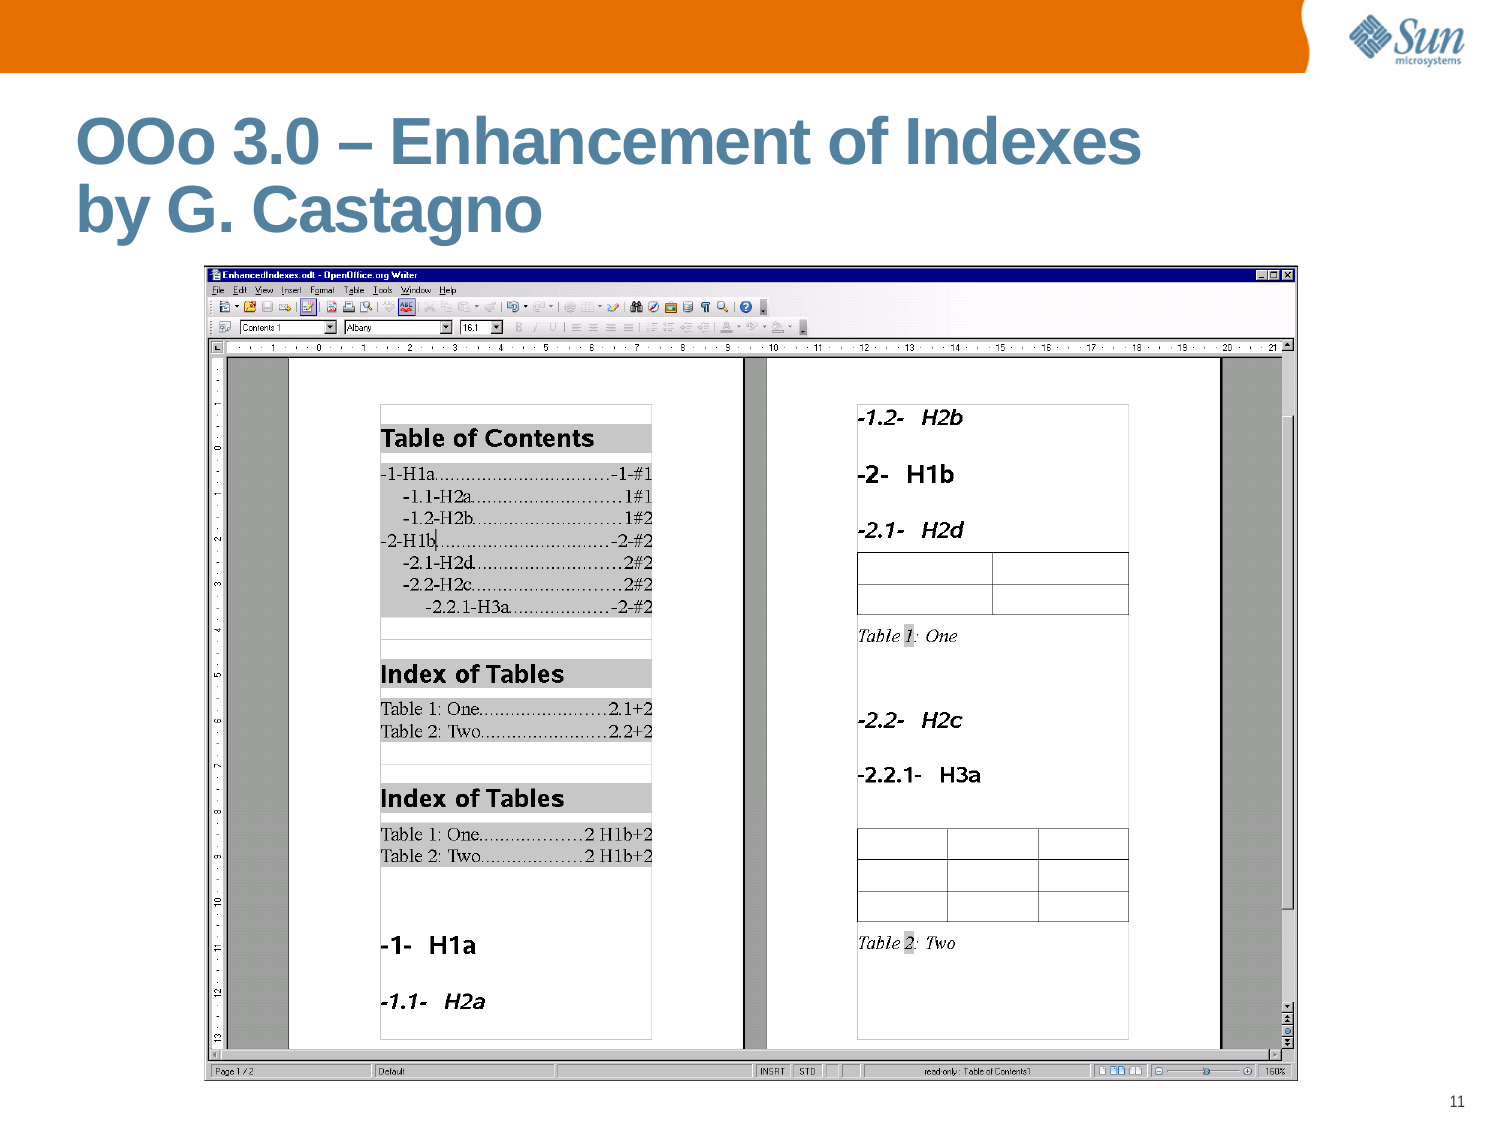

# OOo 3.0 – Enhancement of Indexes by G. Castagno